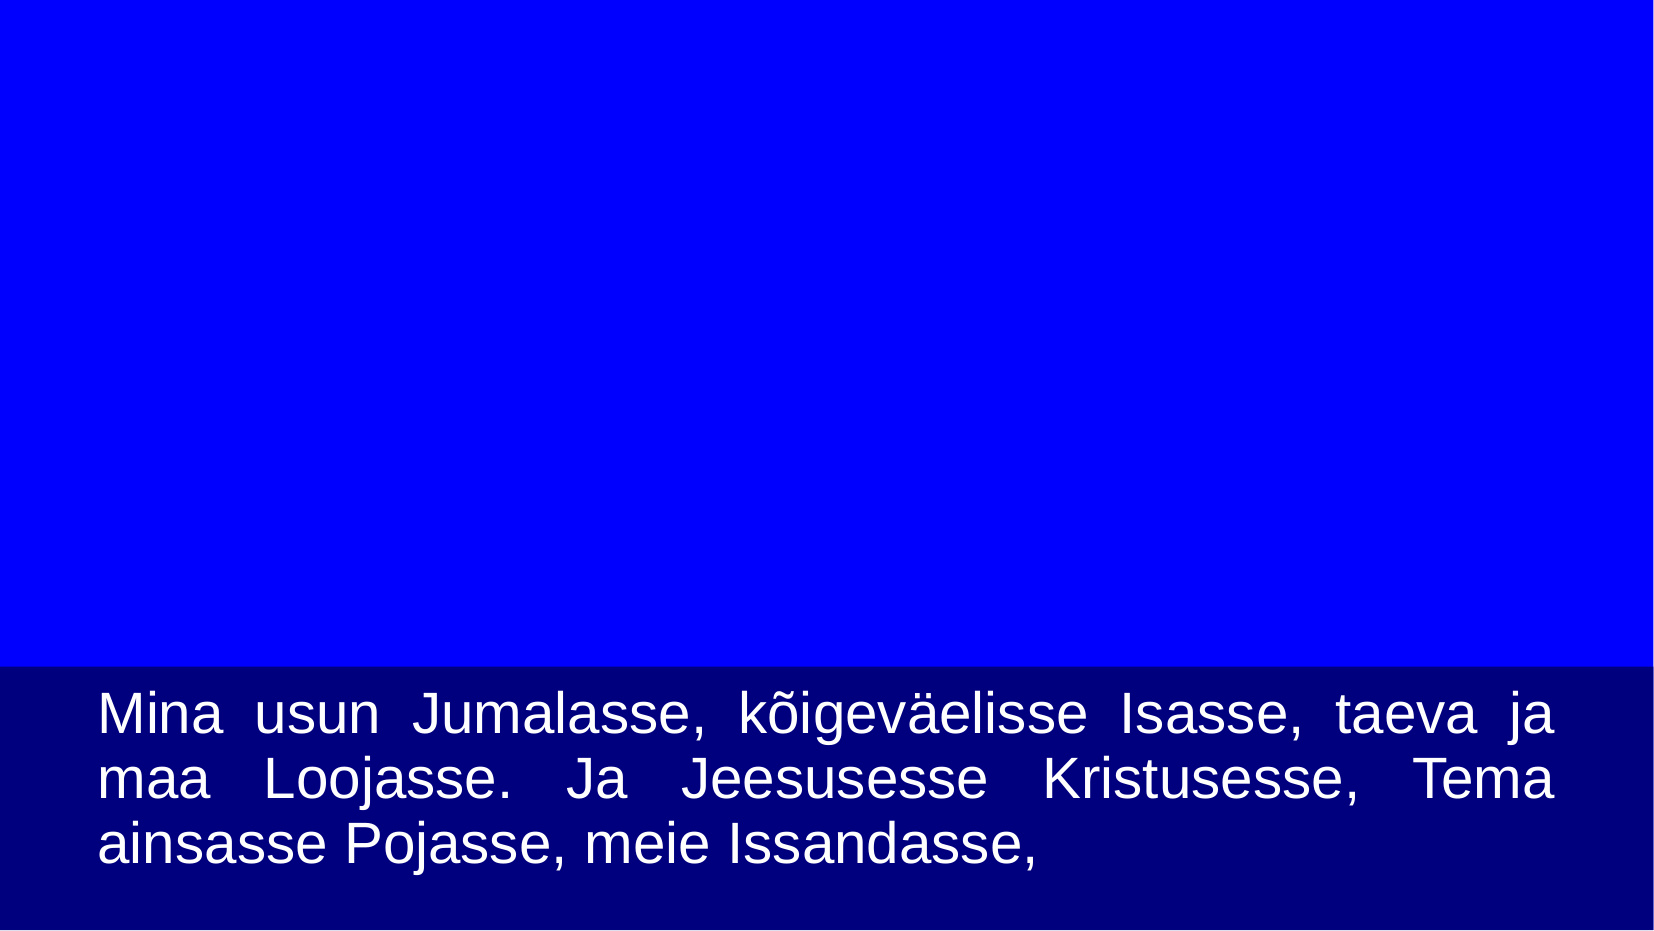

Mina usun Jumalasse, kõigeväelisse Isasse, taeva ja maa Loojasse. Ja Jeesusesse Kristusesse, Tema ainsasse Pojasse, meie Issandasse,